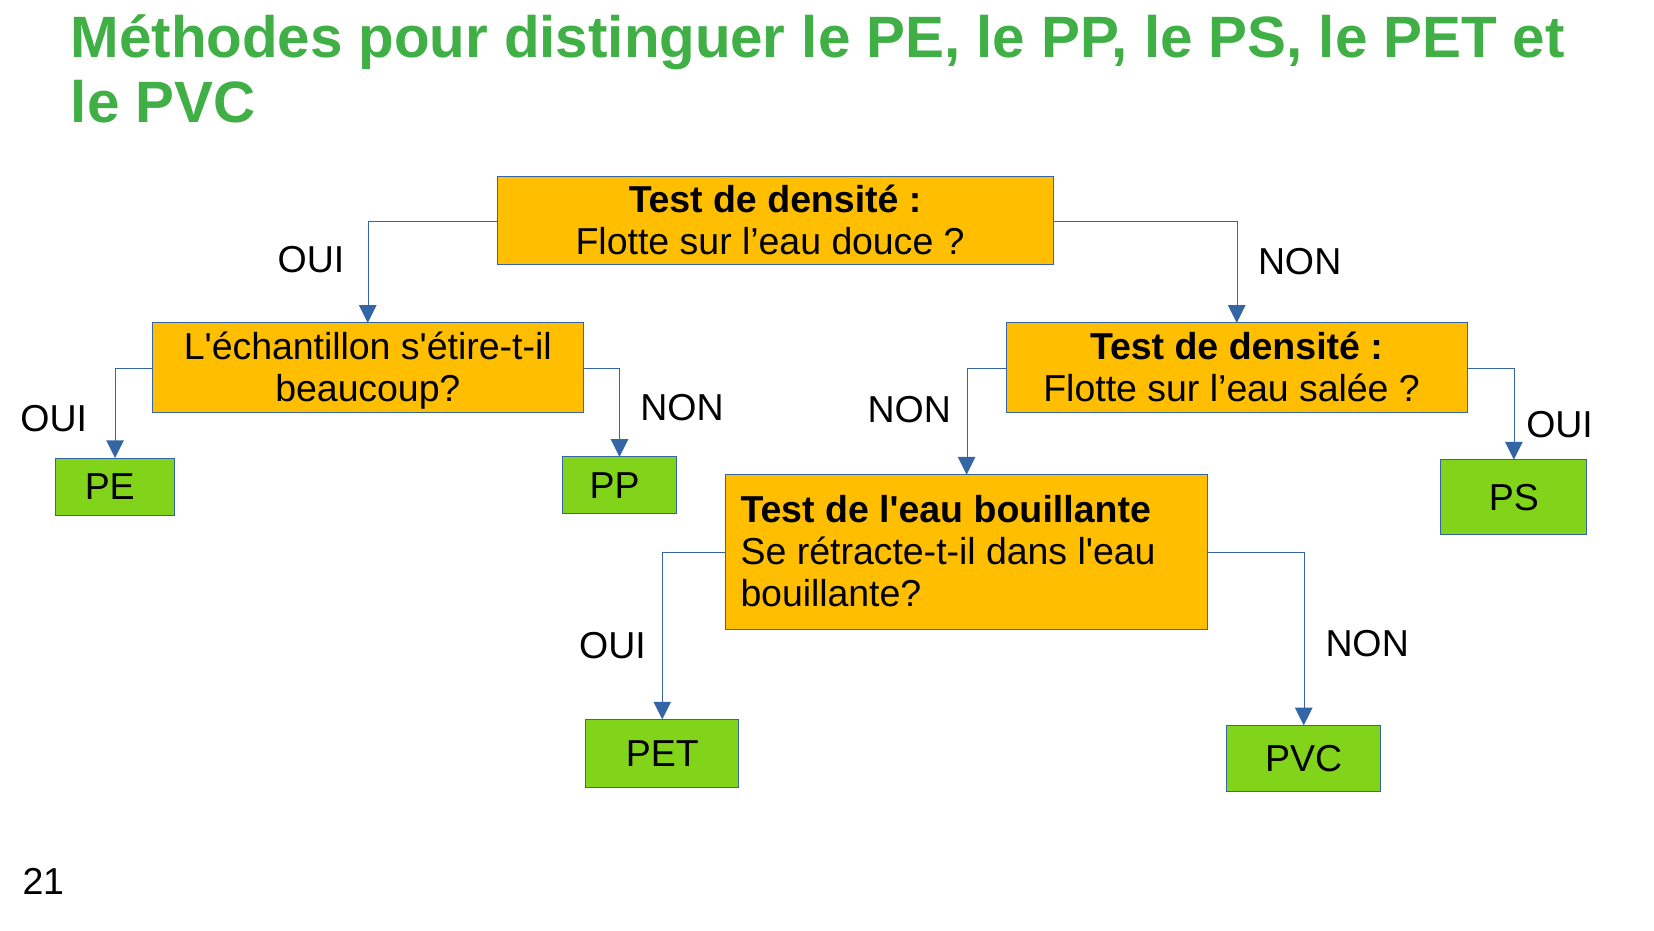

# Méthodes pour distinguer le PE, le PP, le PS, le PET et le PVC
Test de densité :
Flotte sur l’eau douce ?
OUI
NON
L'échantillon s'étire-t-il beaucoup?
Test de densité :
Flotte sur l’eau salée ?
NON
NON
OUI
OUI
PP
PE
PS
Test de l'eau bouillante
Se rétracte-t-il dans l'eau bouillante?
NON
OUI
PET
PVC